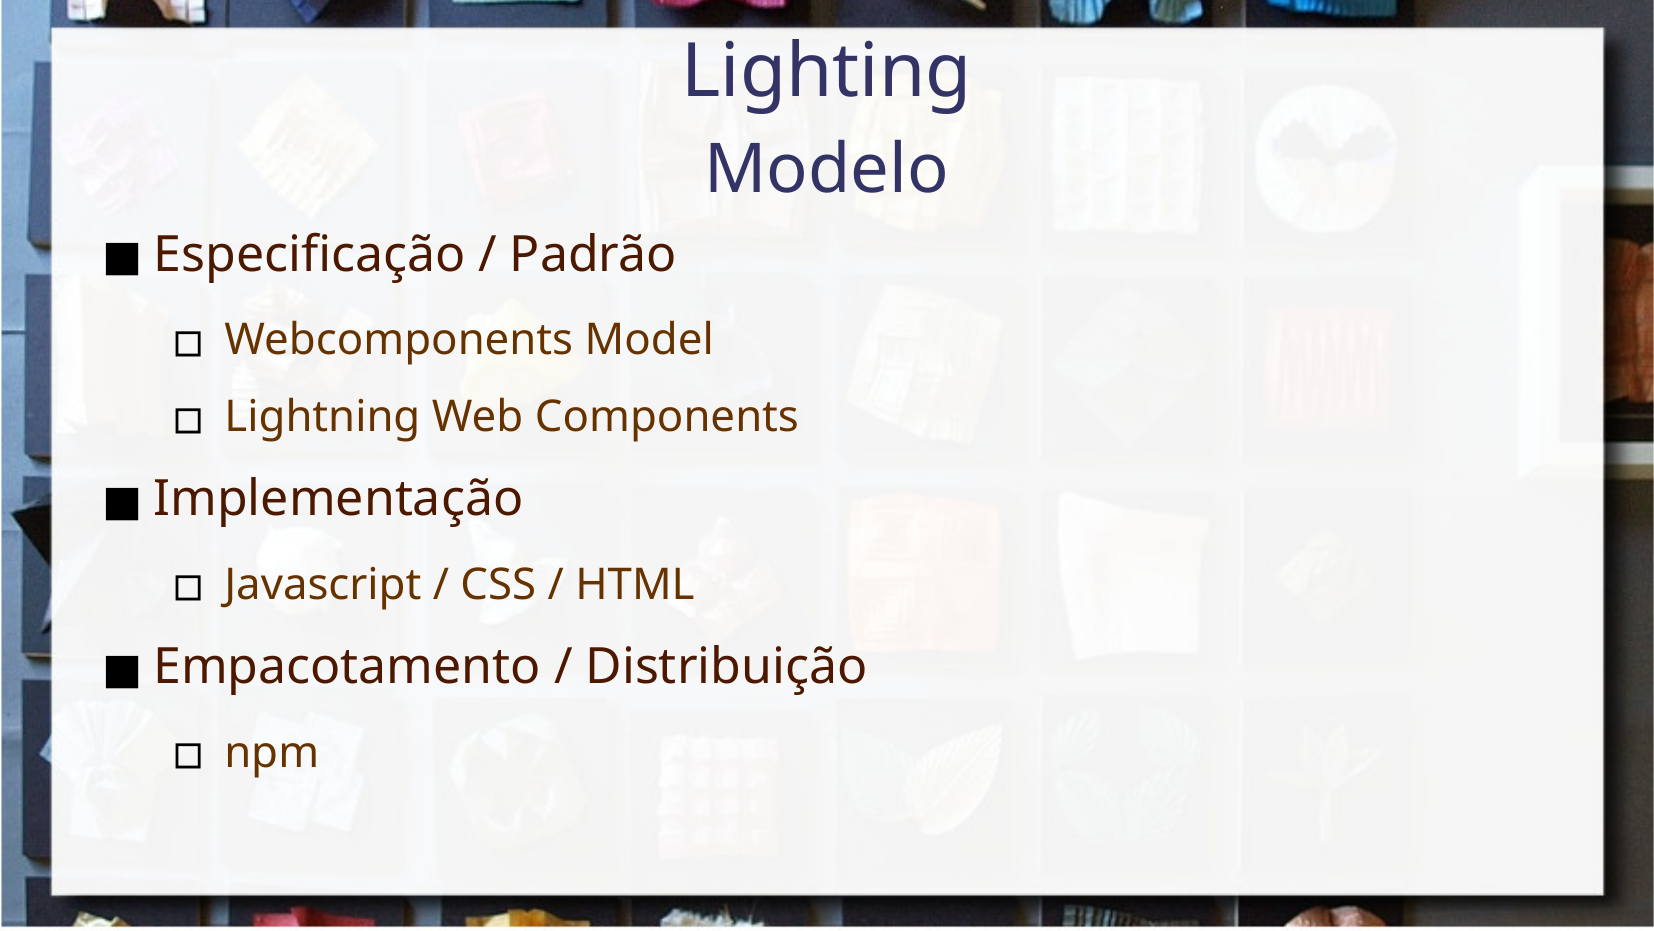

# Lighting Modelo
Especificação / Padrão
Webcomponents Model
Lightning Web Components
Implementação
Javascript / CSS / HTML
Empacotamento / Distribuição
npm